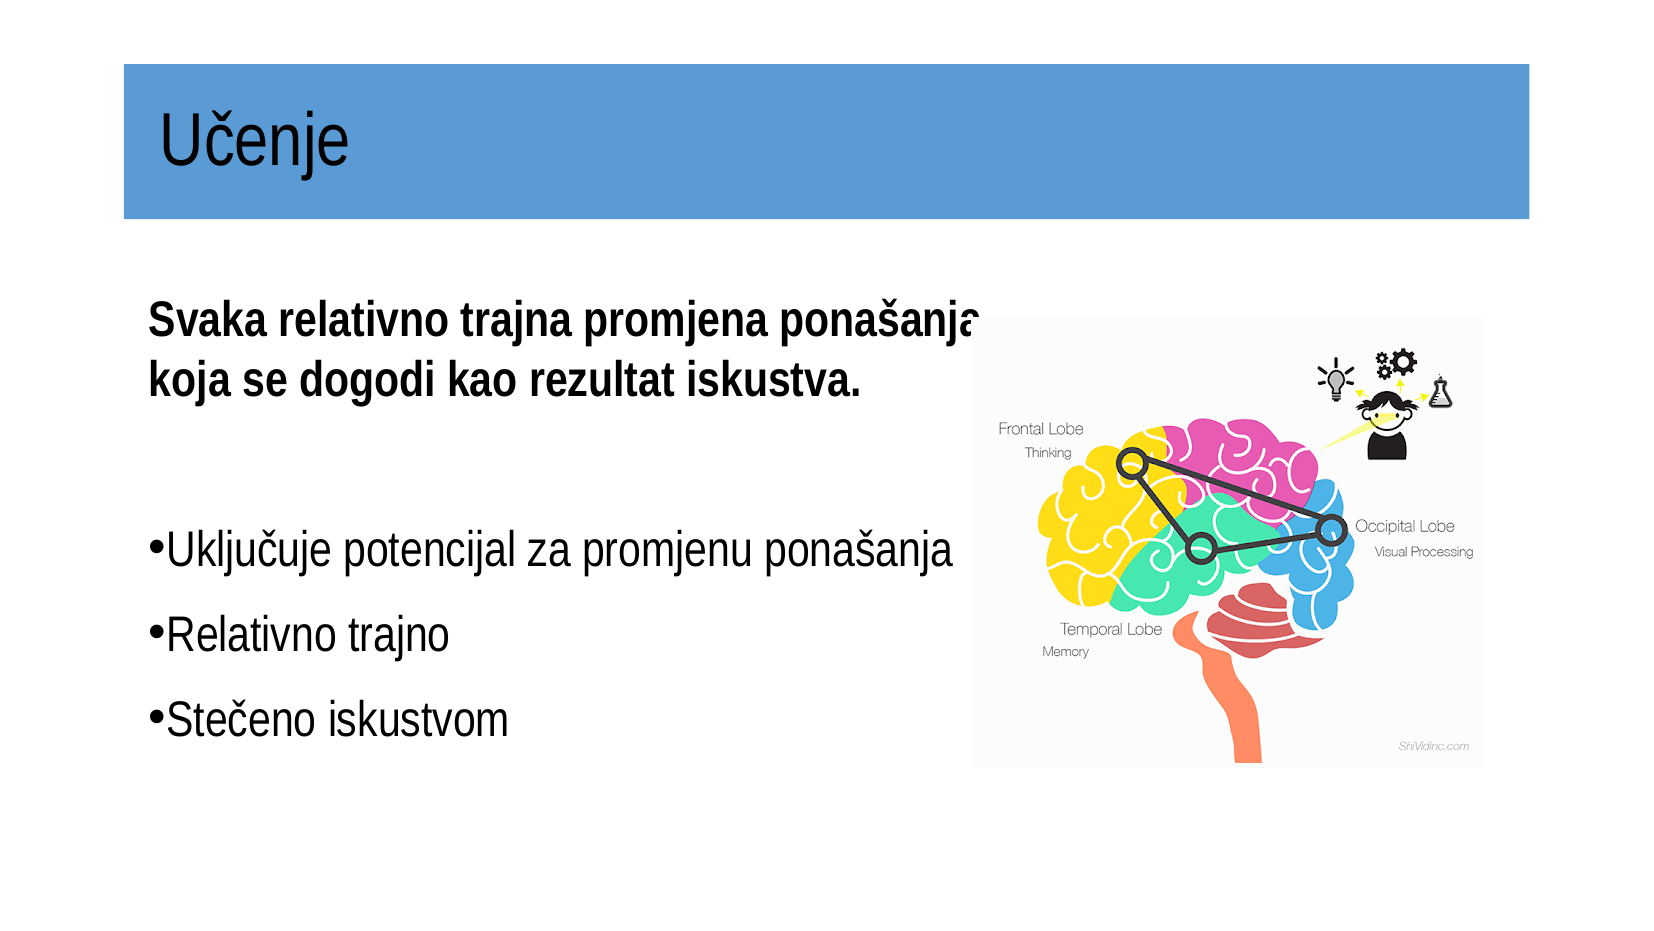

# Učenje
Svaka relativno trajna promjena ponašanja koja se dogodi kao rezultat iskustva.
Uključuje potencijal za promjenu ponašanja
Relativno trajno
Stečeno iskustvom